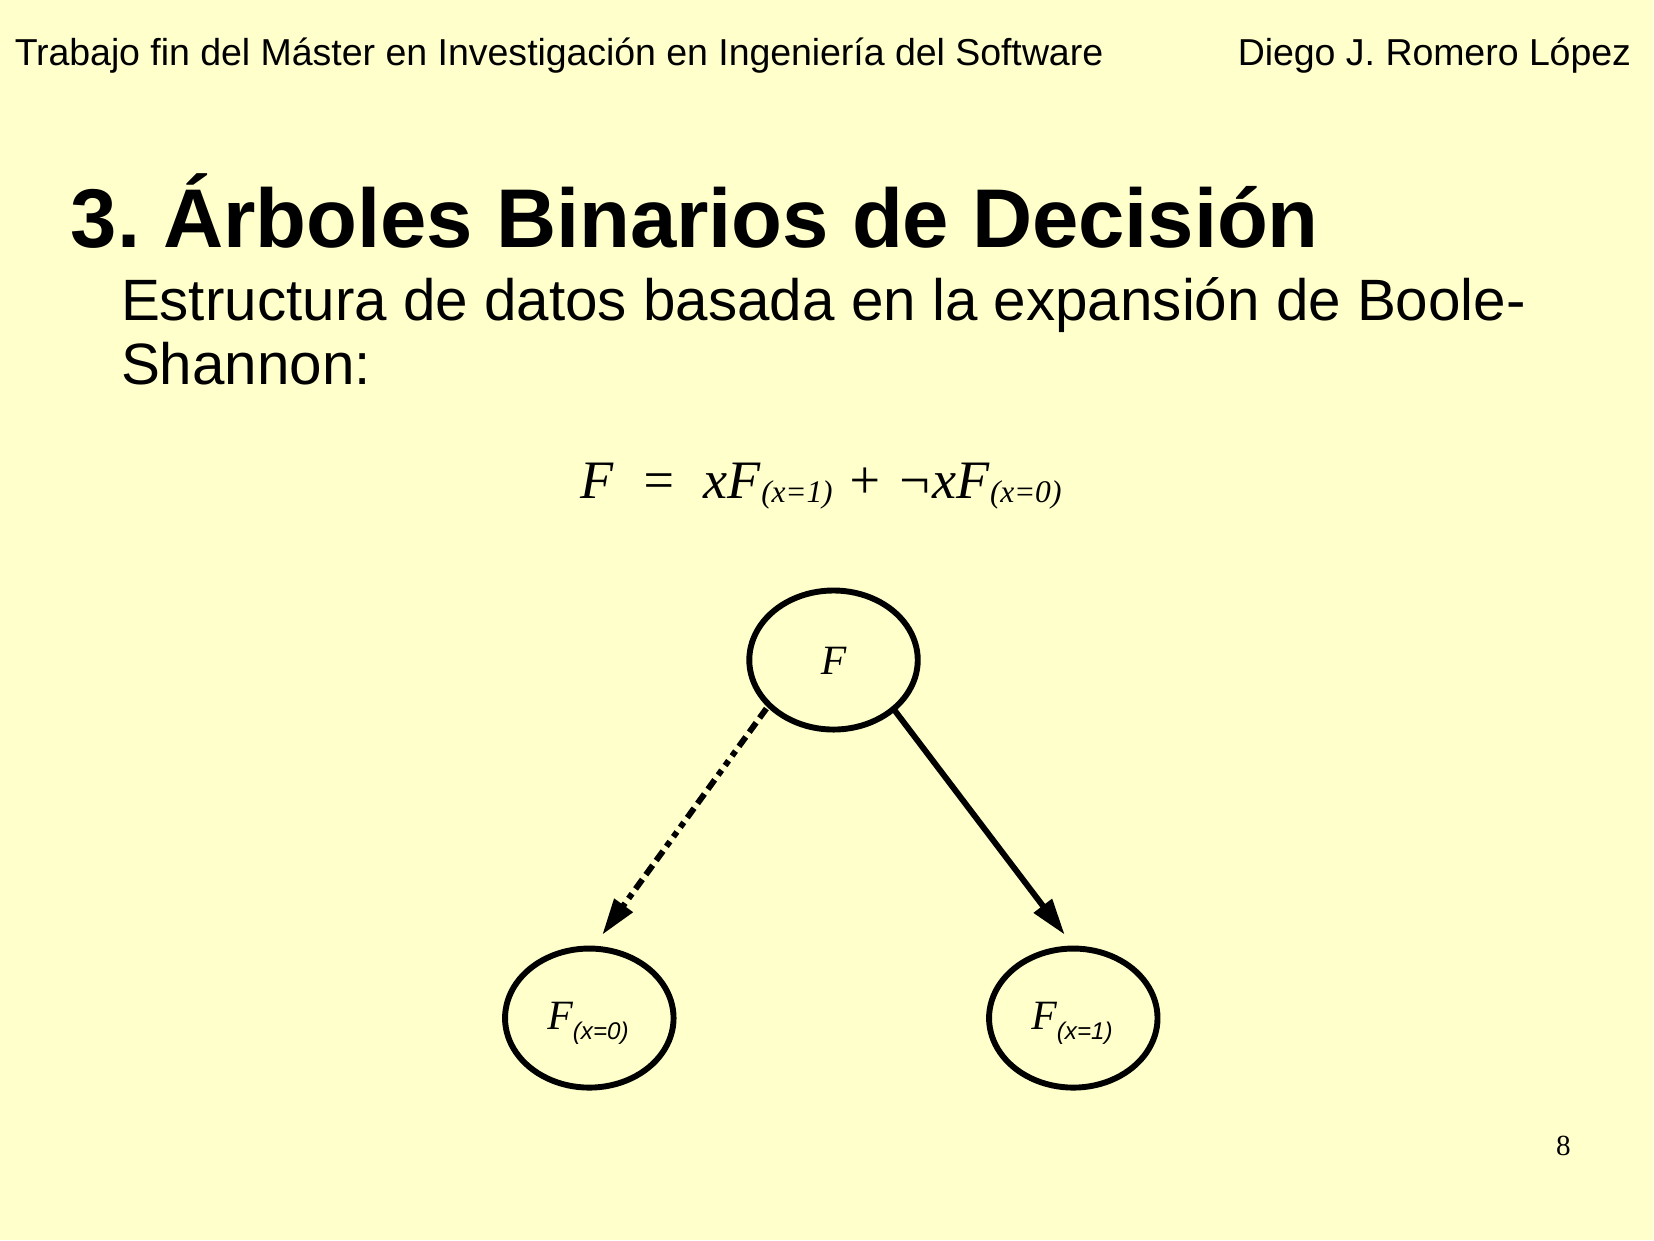

3. Árboles Binarios de Decisión
Estructura de datos basada en la expansión de Boole-Shannon:
F = xF(x=1) + ¬xF(x=0)
F
F(x=0)
F(x=1)
8